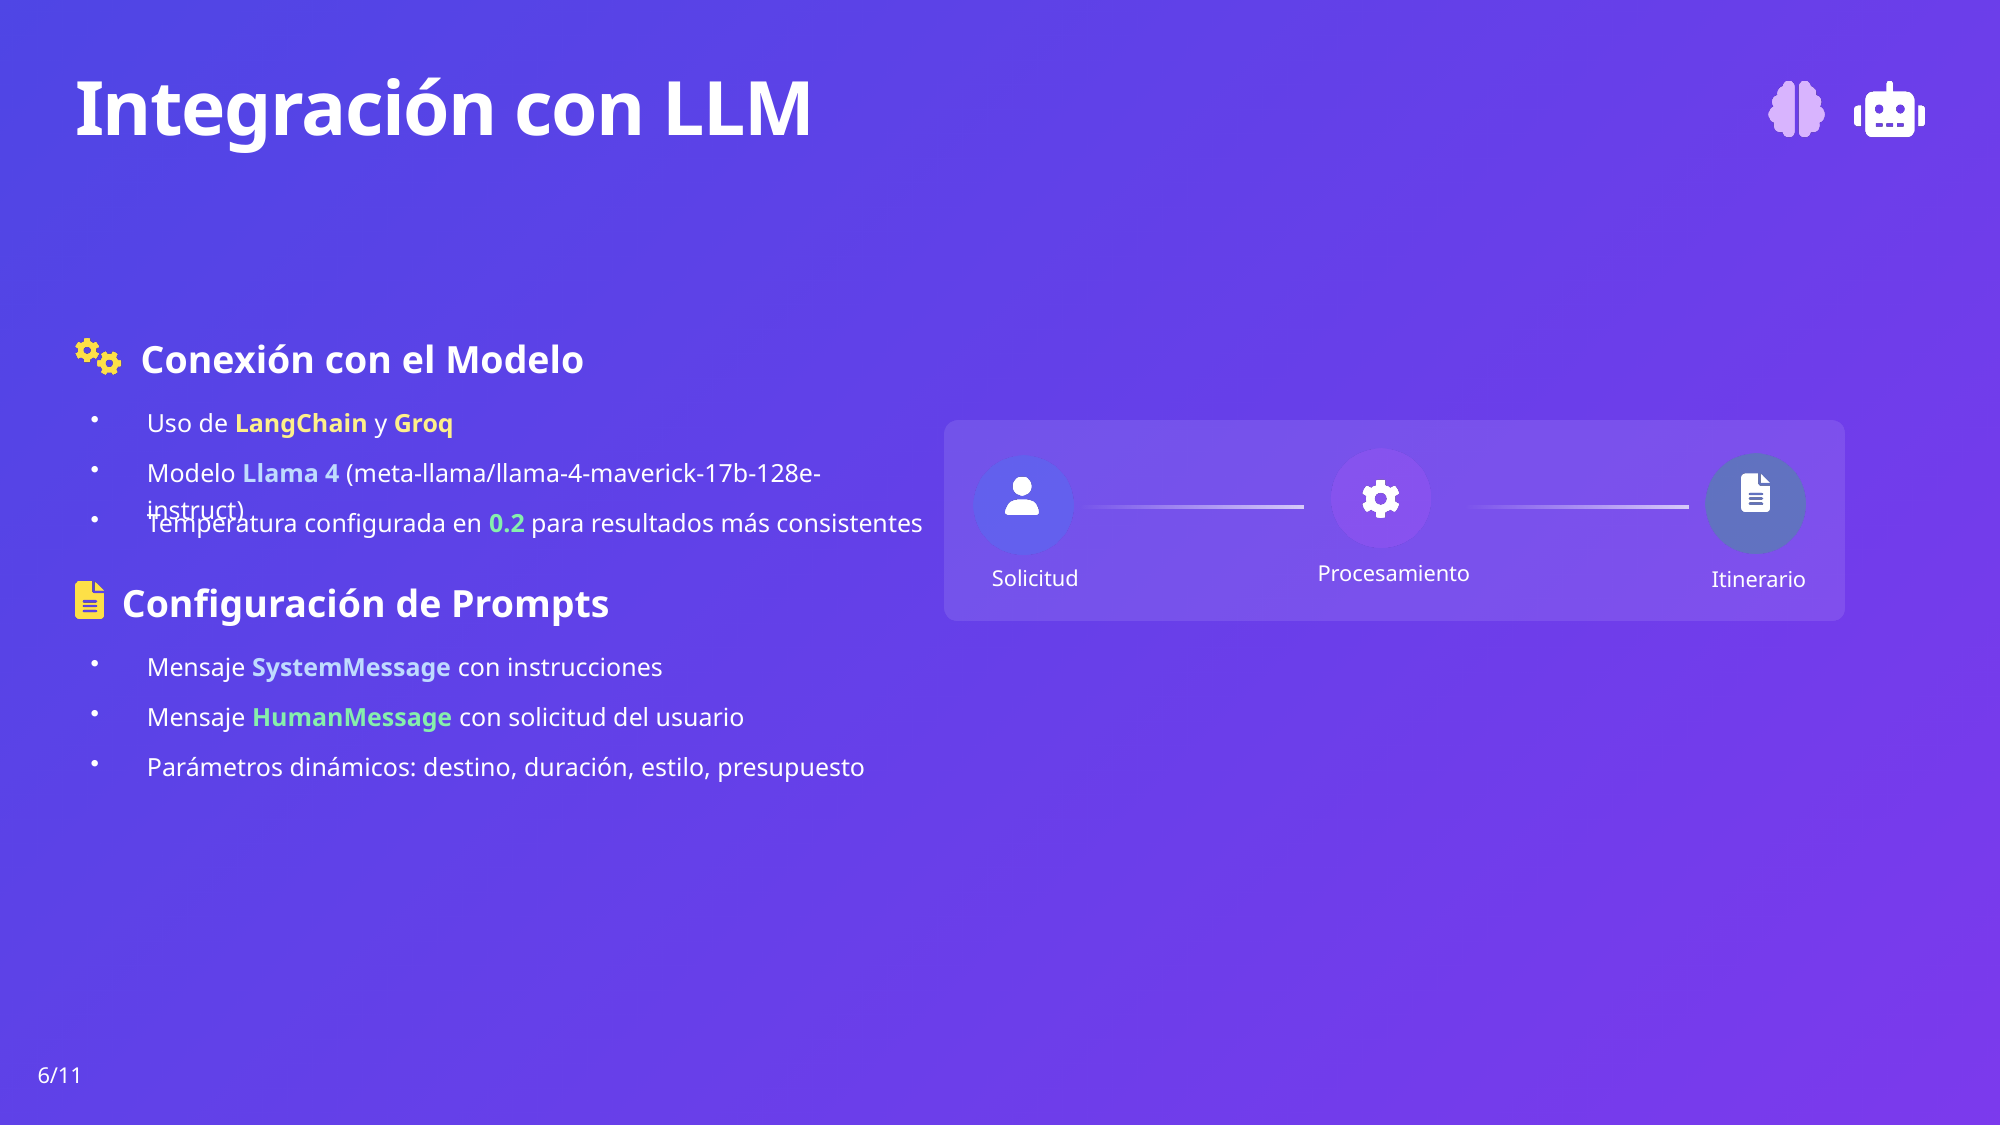

Integración con LLM
Conexión con el Modelo
Uso de LangChain y Groq
Modelo Llama 4 (meta-llama/llama-4-maverick-17b-128e-instruct)
Temperatura configurada en 0.2 para resultados más consistentes
Procesamiento
Solicitud
Itinerario
Configuración de Prompts
Mensaje SystemMessage con instrucciones
Mensaje HumanMessage con solicitud del usuario
Parámetros dinámicos: destino, duración, estilo, presupuesto
6/11